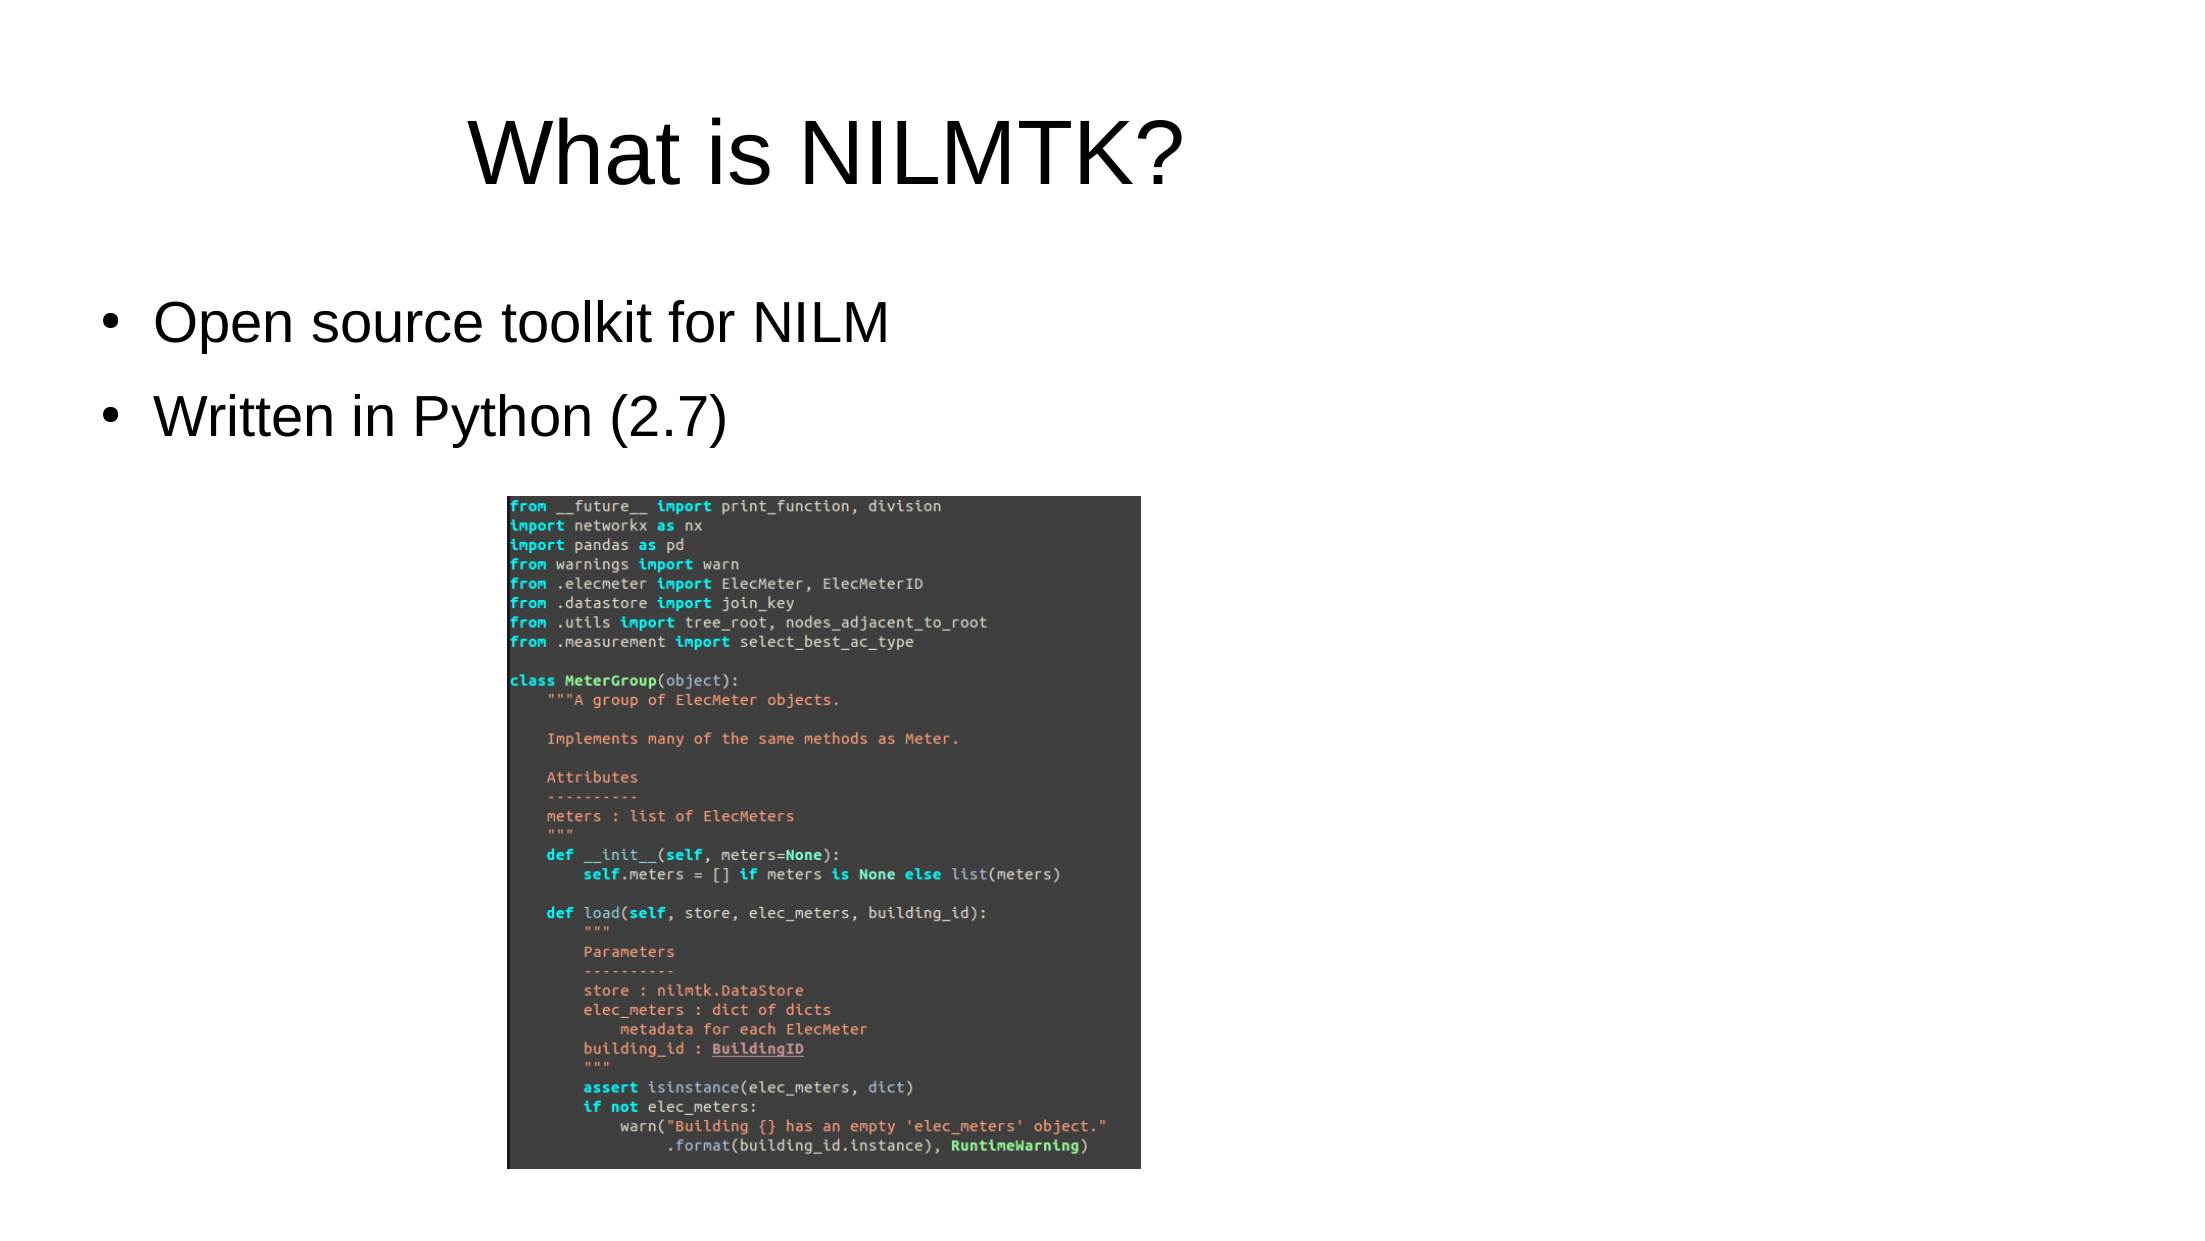

# What is NILMTK?
Open source toolkit for NILM
Written in Python (2.7)